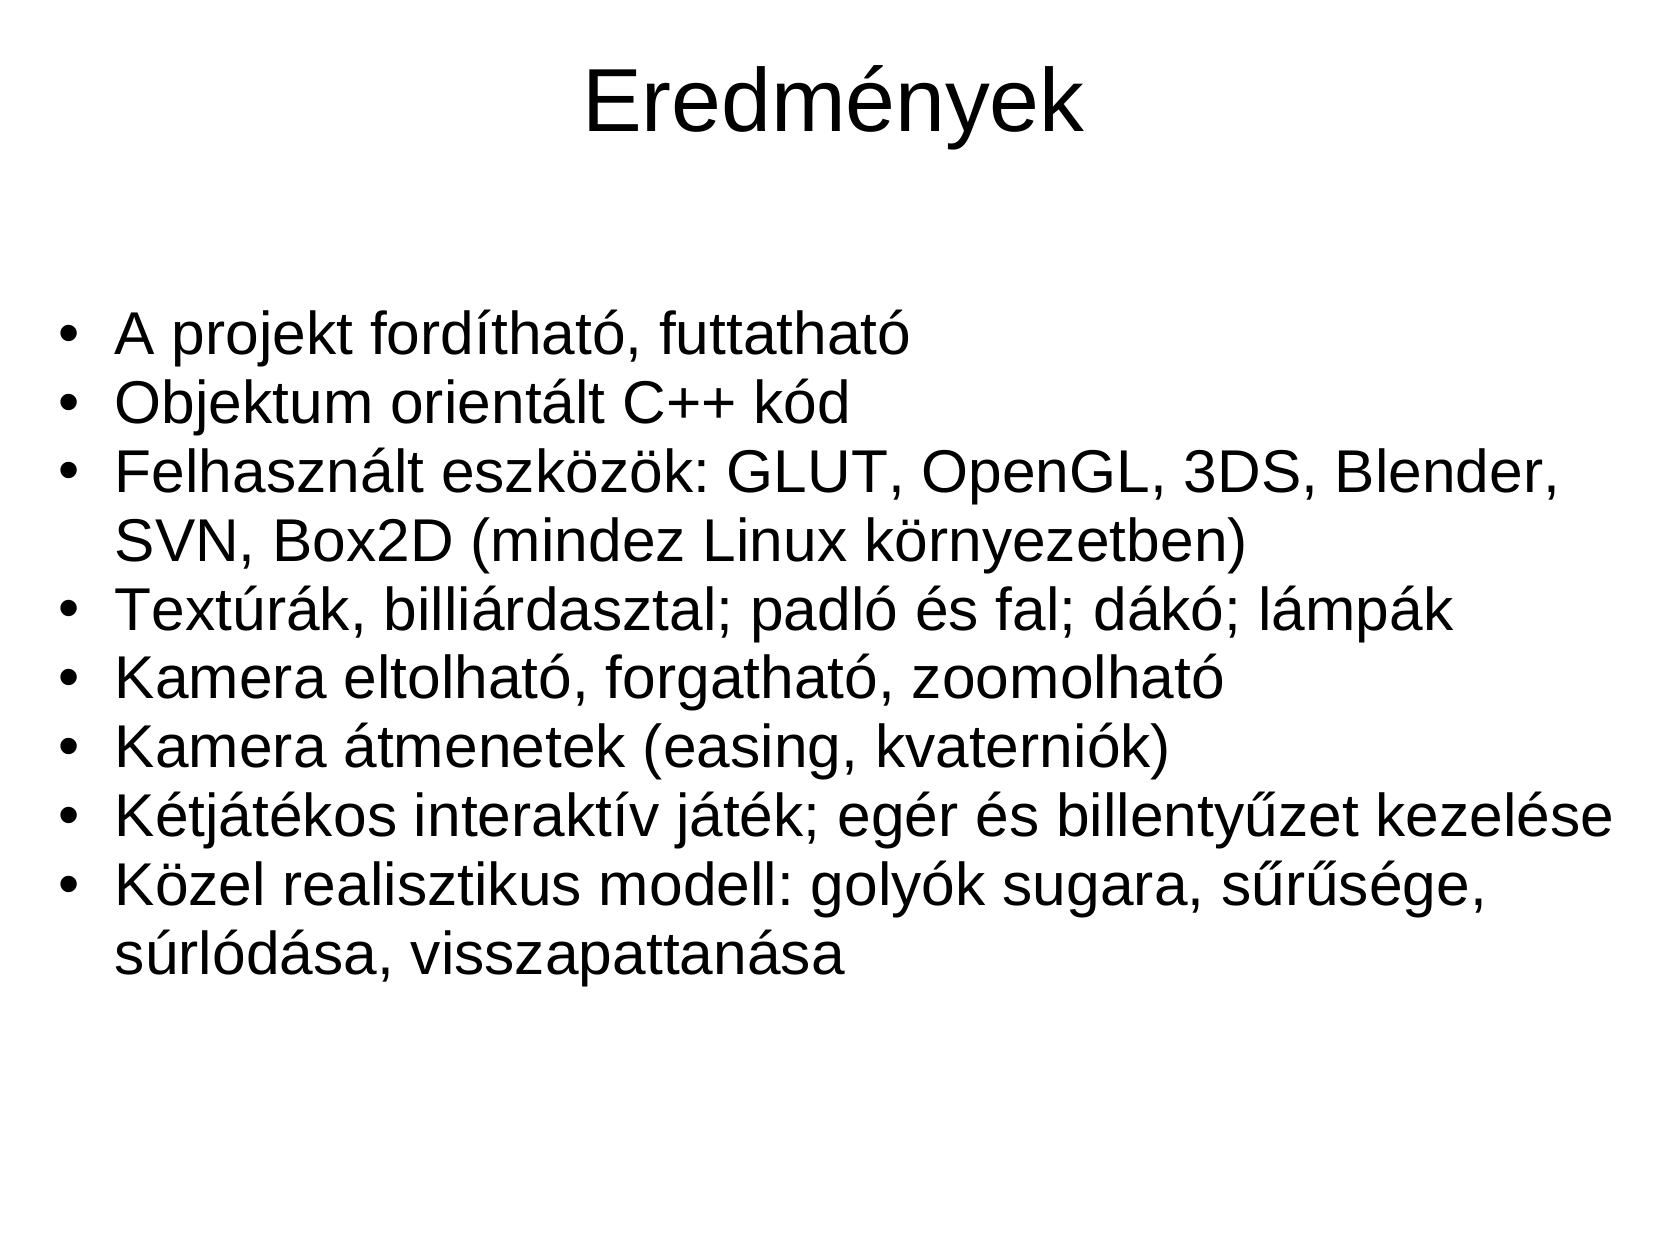

# Eredmények
A projekt fordítható, futtatható
Objektum orientált C++ kód
Felhasznált eszközök: GLUT, OpenGL, 3DS, Blender, SVN, Box2D (mindez Linux környezetben)
Textúrák, billiárdasztal; padló és fal; dákó; lámpák
Kamera eltolható, forgatható, zoomolható
Kamera átmenetek (easing, kvaterniók)
Kétjátékos interaktív játék; egér és billentyűzet kezelése
Közel realisztikus modell: golyók sugara, sűrűsége, súrlódása, visszapattanása